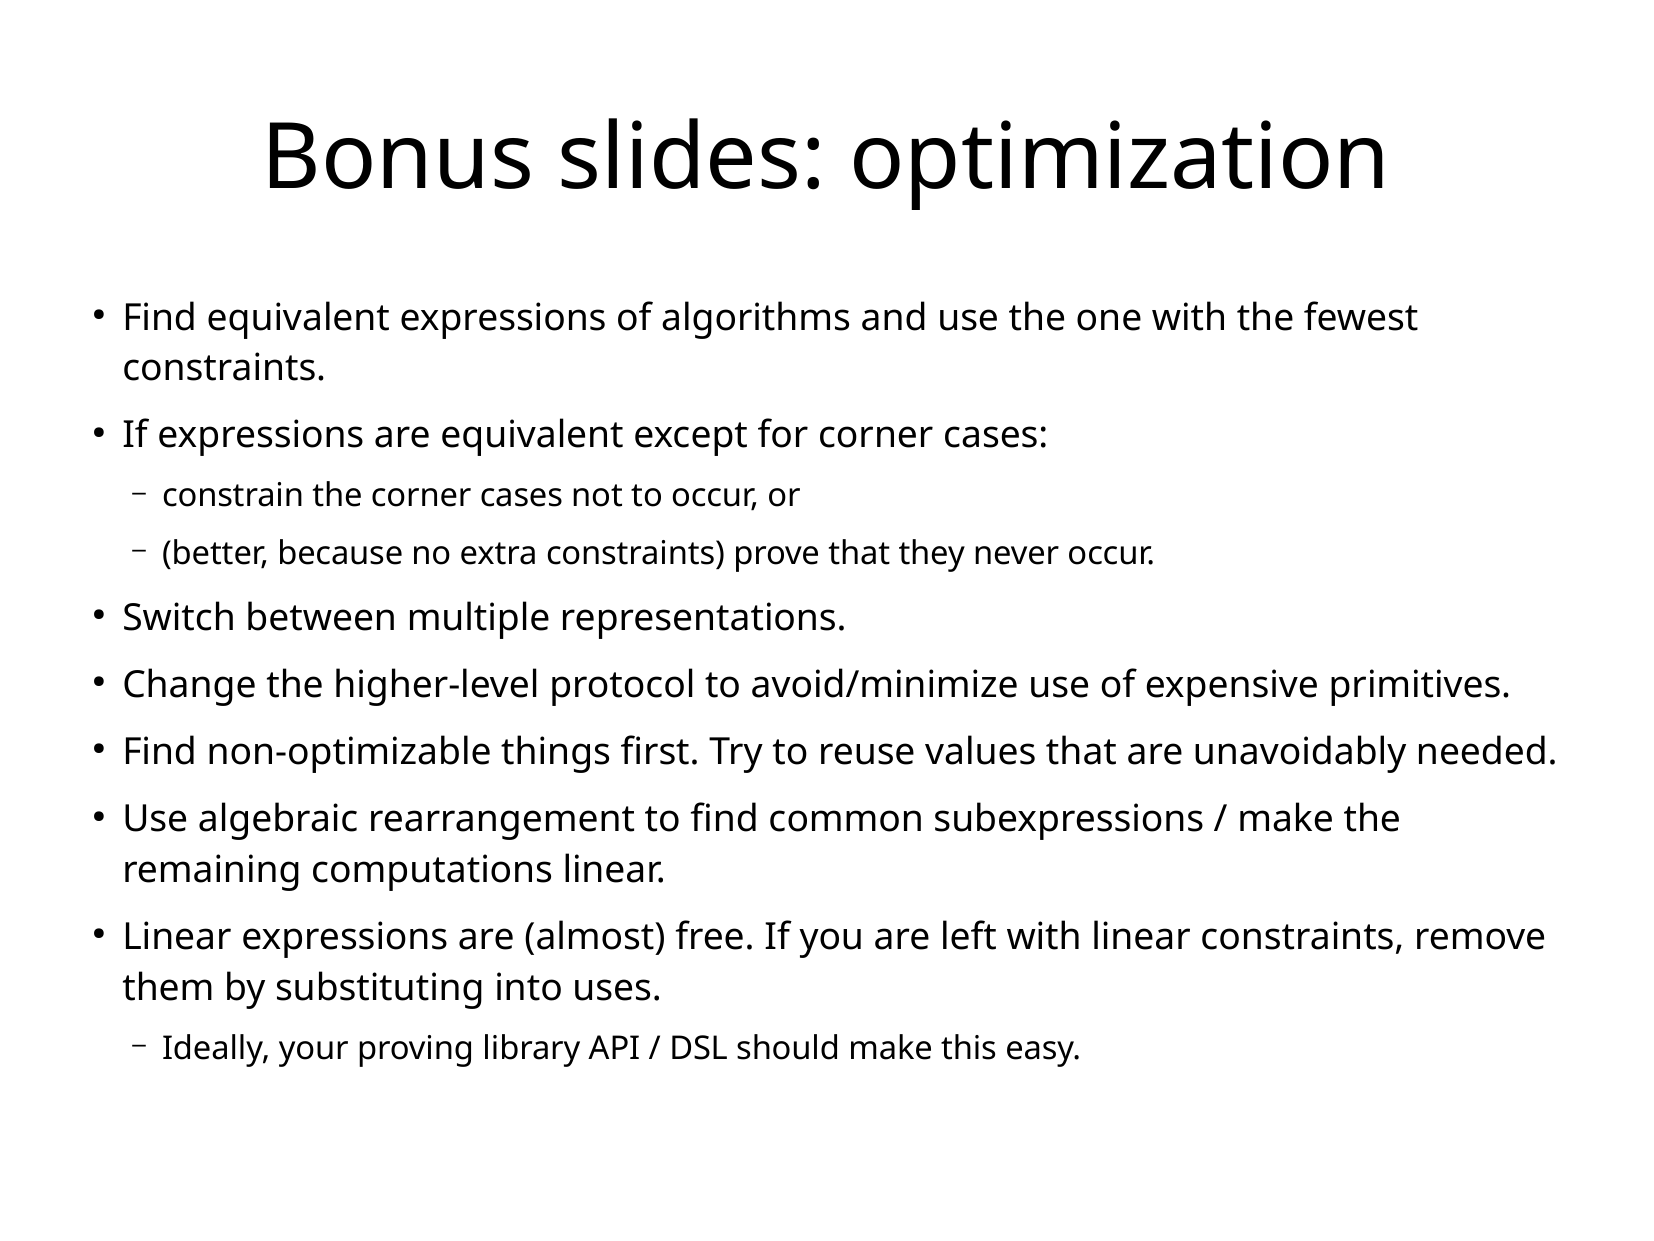

# Bonus slides: optimization
Find equivalent expressions of algorithms and use the one with the fewest constraints.
If expressions are equivalent except for corner cases:
constrain the corner cases not to occur, or
(better, because no extra constraints) prove that they never occur.
Switch between multiple representations.
Change the higher-level protocol to avoid/minimize use of expensive primitives.
Find non-optimizable things first. Try to reuse values that are unavoidably needed.
Use algebraic rearrangement to find common subexpressions / make the remaining computations linear.
Linear expressions are (almost) free. If you are left with linear constraints, remove them by substituting into uses.
Ideally, your proving library API / DSL should make this easy.